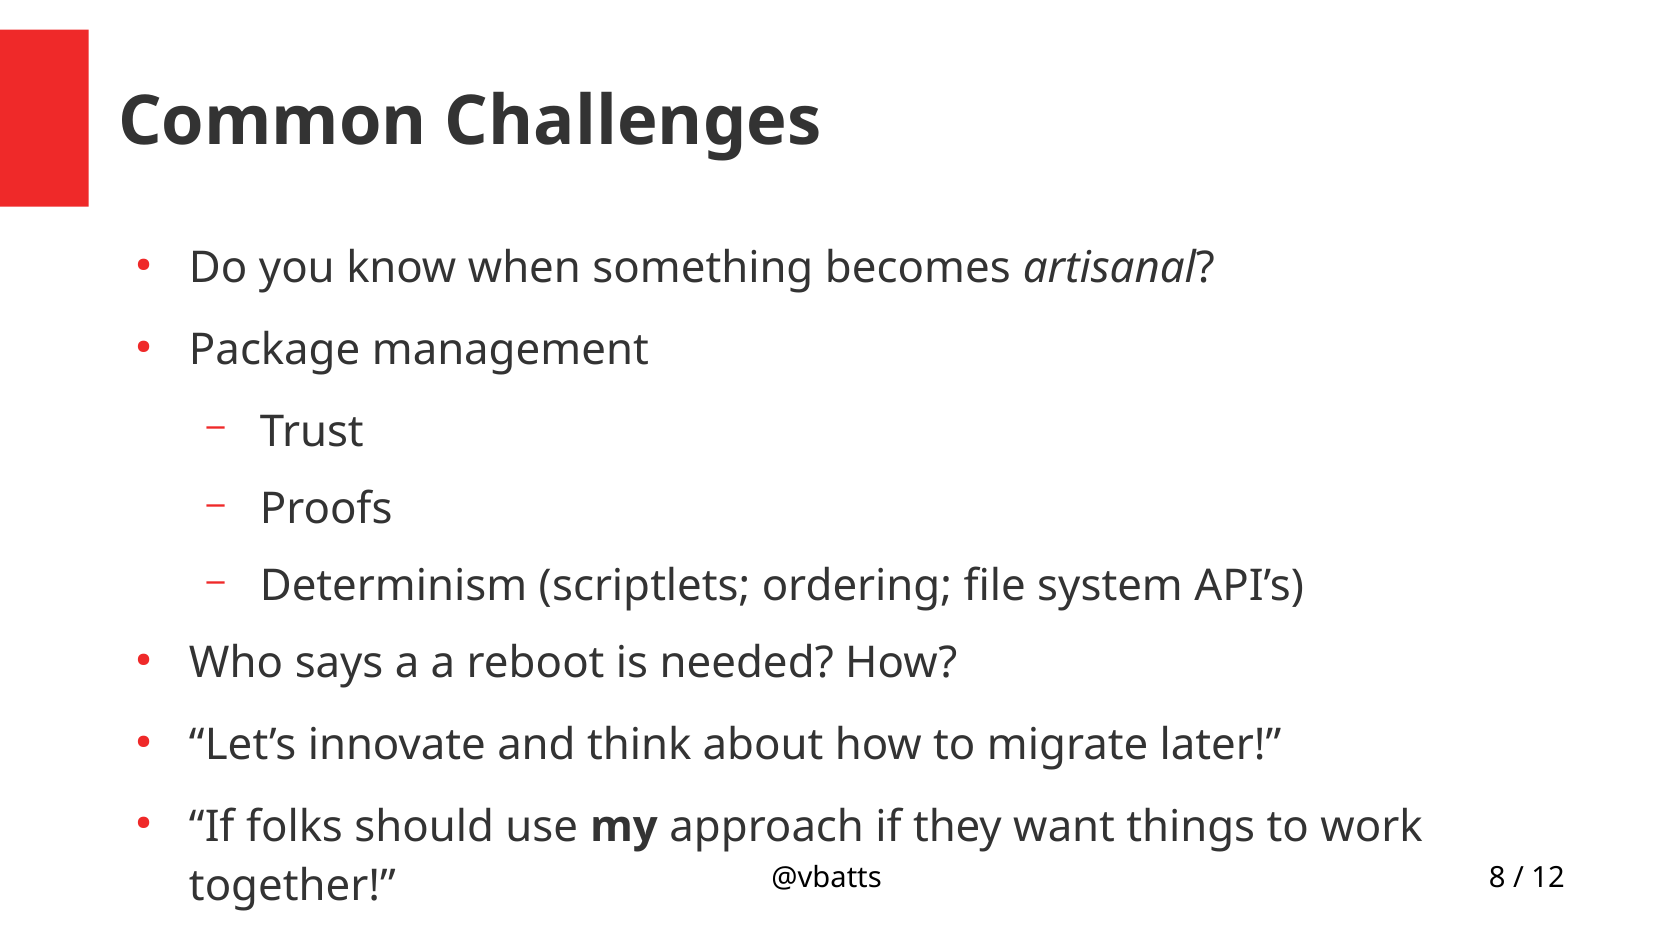

# Common Challenges
Do you know when something becomes artisanal?
Package management
Trust
Proofs
Determinism (scriptlets; ordering; file system API’s)
Who says a a reboot is needed? How?
“Let’s innovate and think about how to migrate later!”
“If folks should use my approach if they want things to work together!”
@vbatts
8